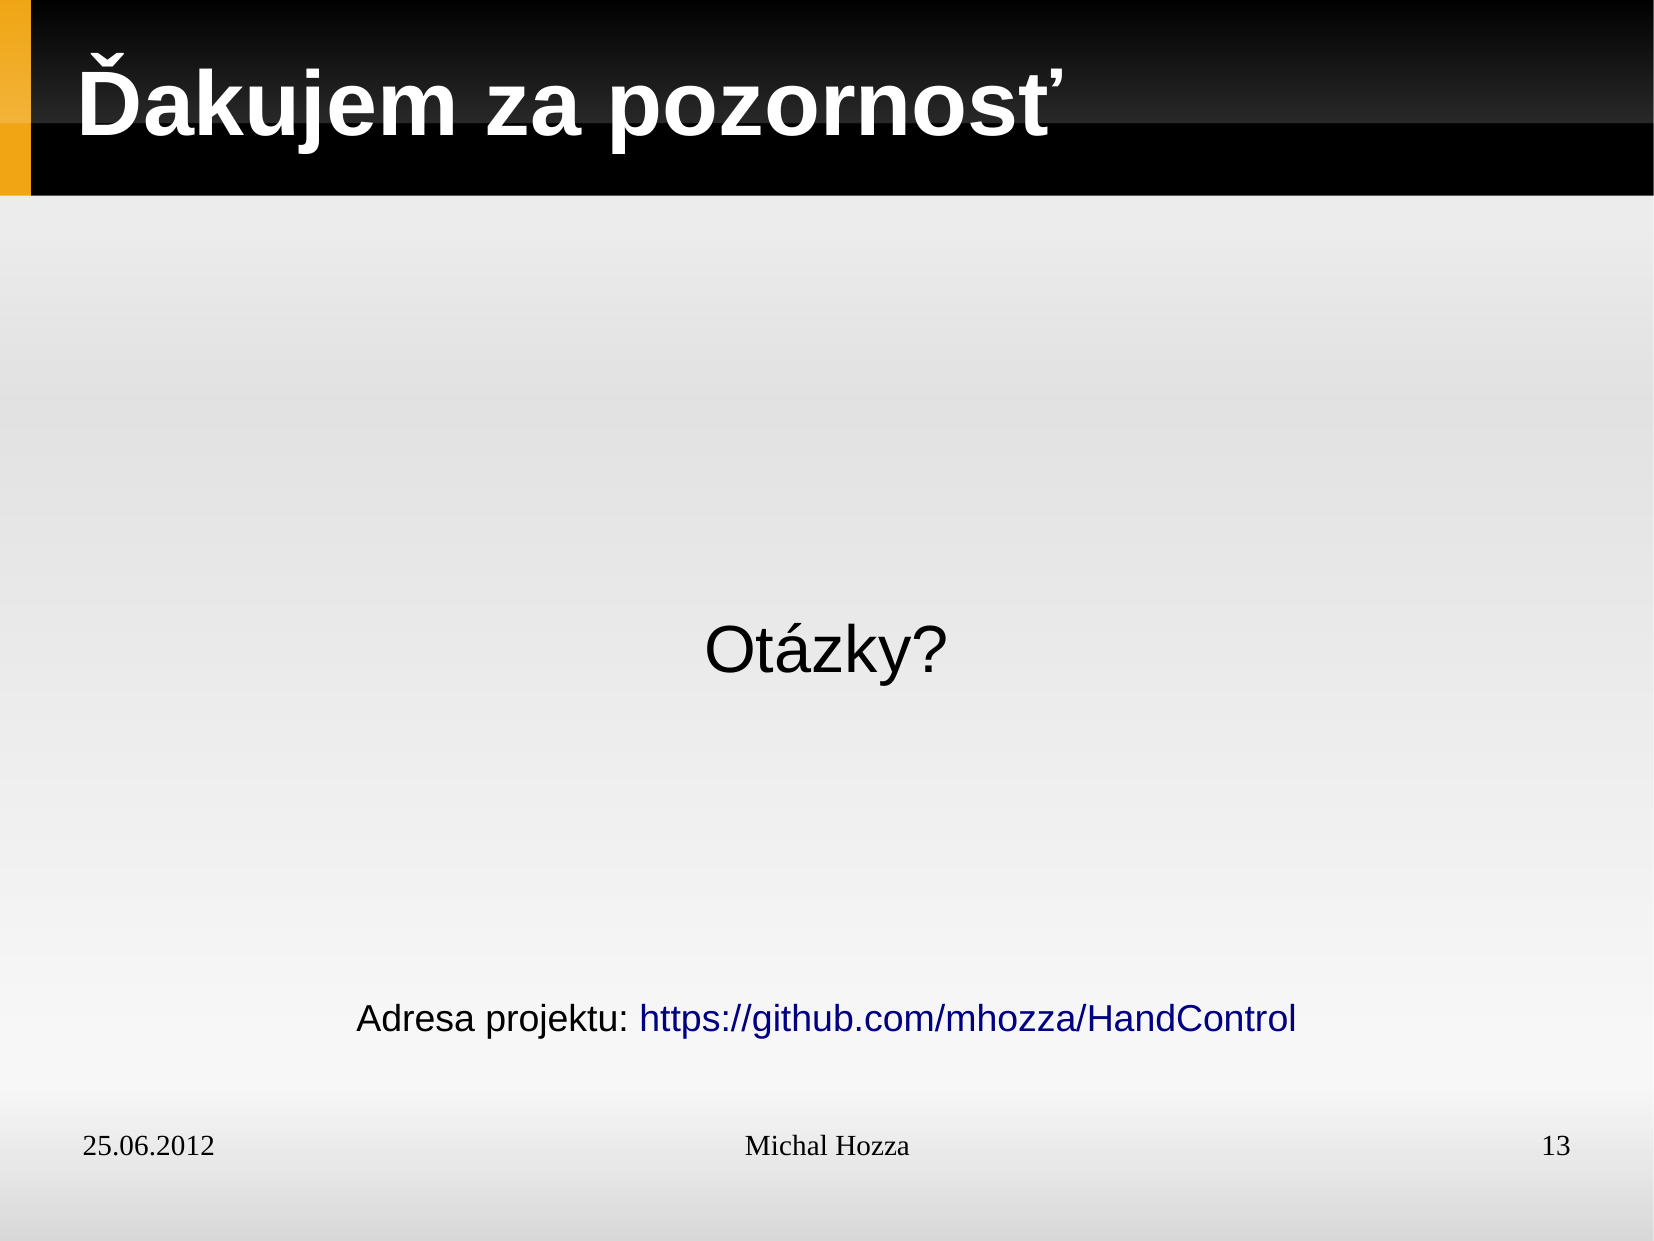

# Ďakujem za pozornosť
Otázky?
Adresa projektu: https://github.com/mhozza/HandControl
25.06.2012
Michal Hozza
13